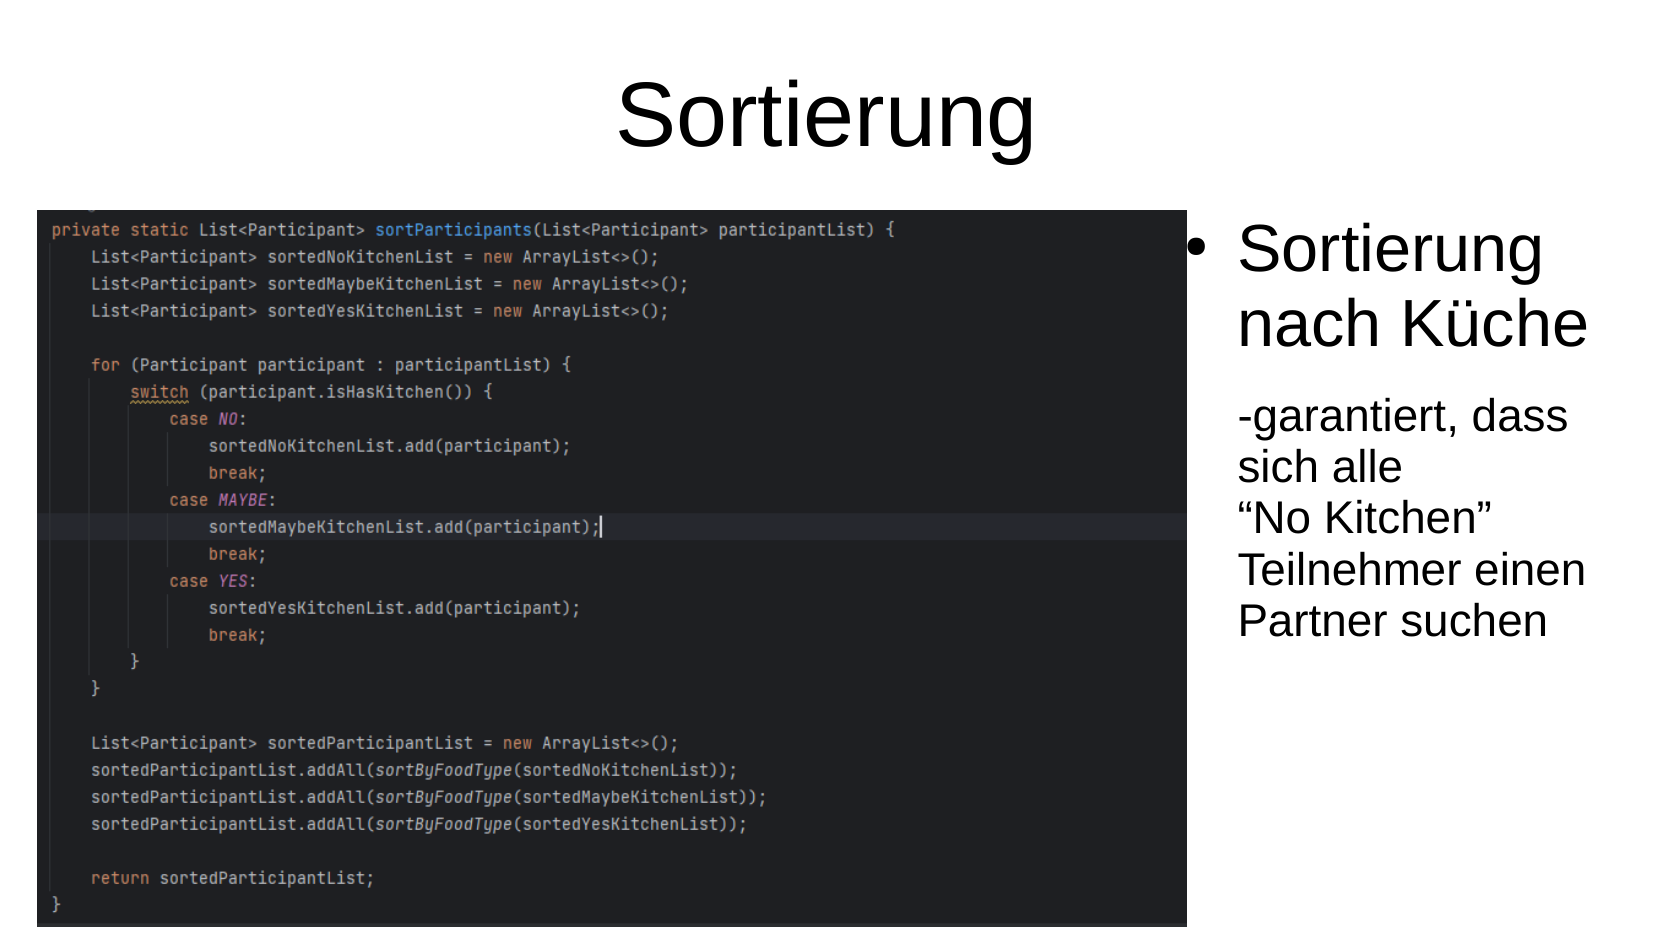

# Sortierung
Sortierung nach Küche
-garantiert, dass sich alle 		 “No Kitchen” Teilnehmer einen Partner suchen